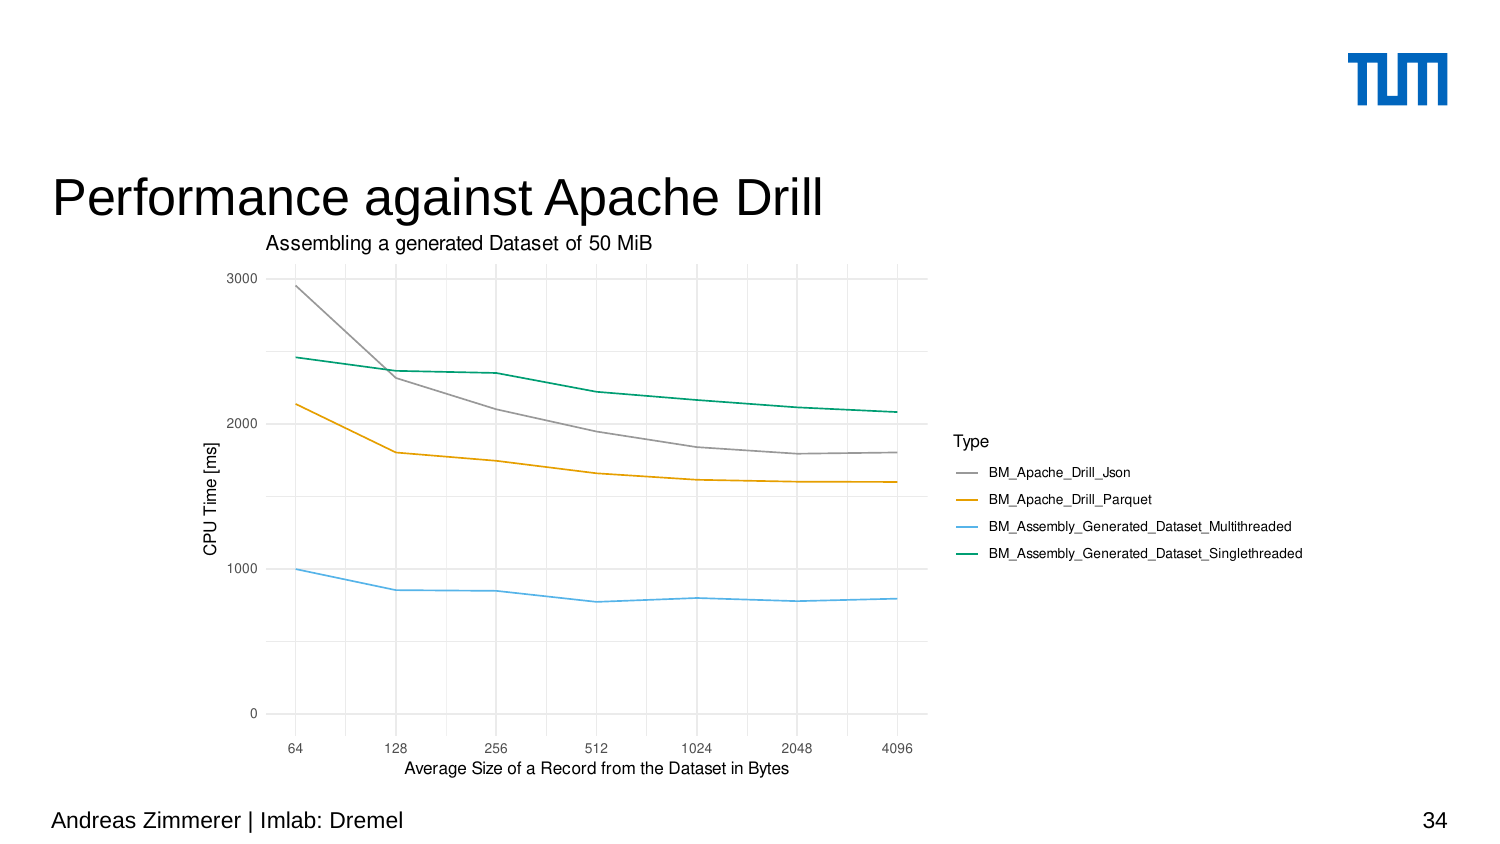

# Performance against Apache Drill
Andreas Zimmerer | Imlab: Dremel